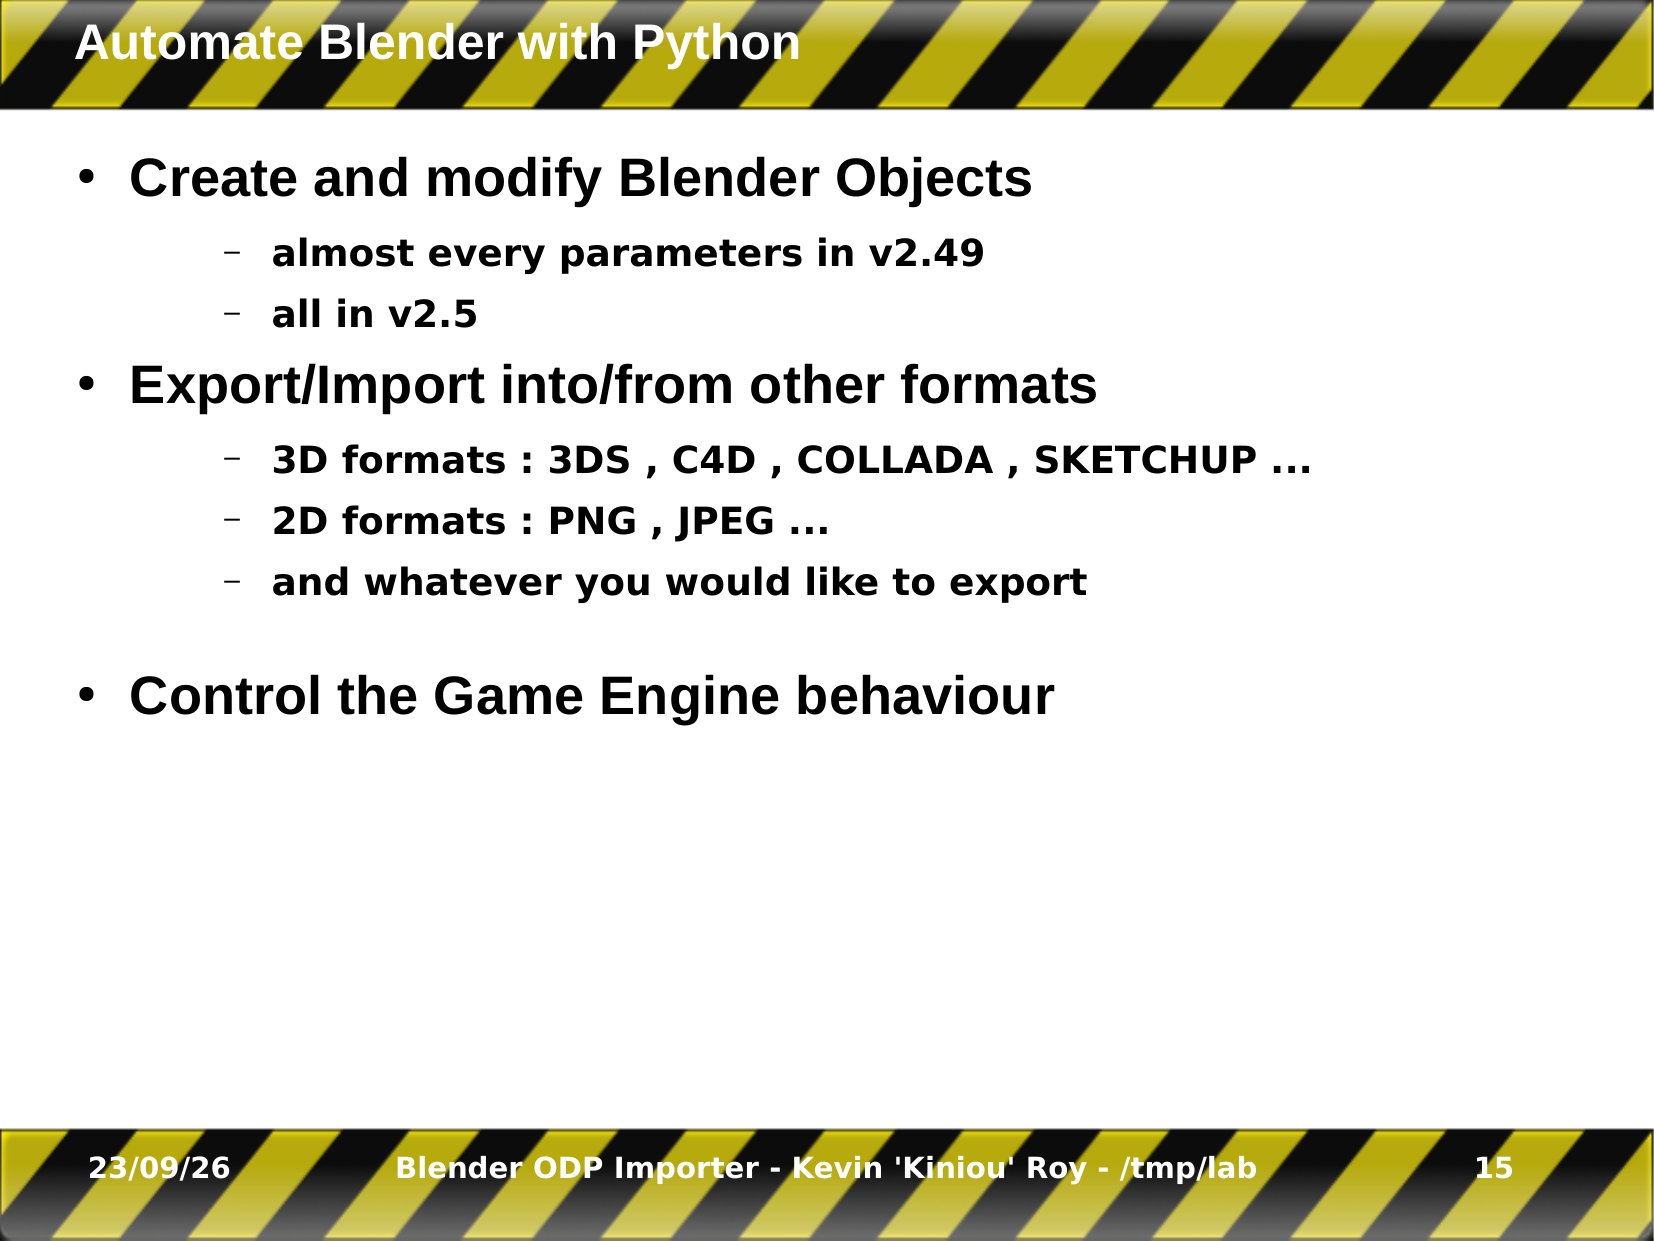

# Automate Blender with Python
Create and modify Blender Objects
almost every parameters in v2.49
all in v2.5
Export/Import into/from other formats
3D formats : 3DS , C4D , COLLADA , SKETCHUP ...
2D formats : PNG , JPEG ...
and whatever you would like to export
Control the Game Engine behaviour
Blender ODP Importer - Kevin 'Kiniou' Roy - /tmp/lab
15